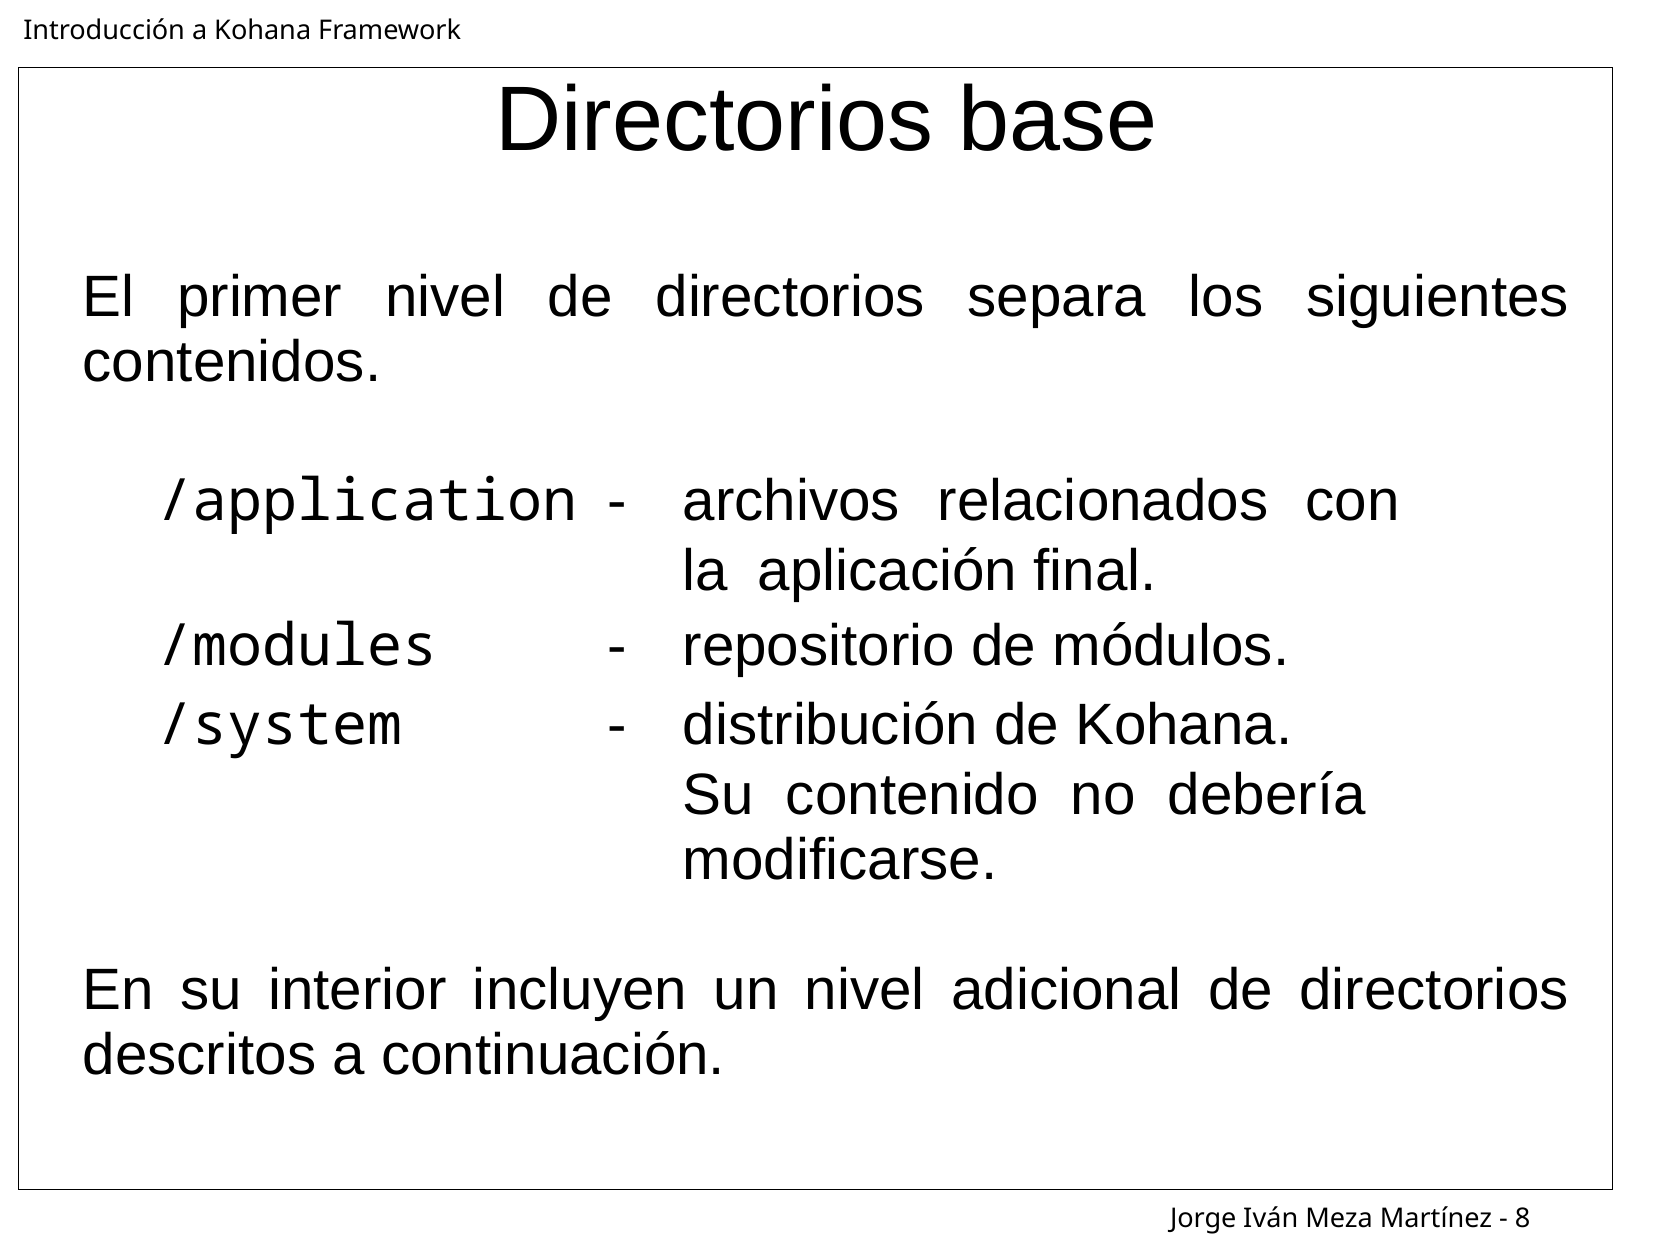

# Directorios base
El primer nivel de directorios separa los siguientes contenidos.
	/application	-	archivos relacionados con 										la 	aplicación final.
	/modules			-	repositorio de módulos.
	/system			-	distribución de Kohana.
								Su contenido no debería 											modificarse.
En su interior incluyen un nivel adicional de directorios descritos a continuación.